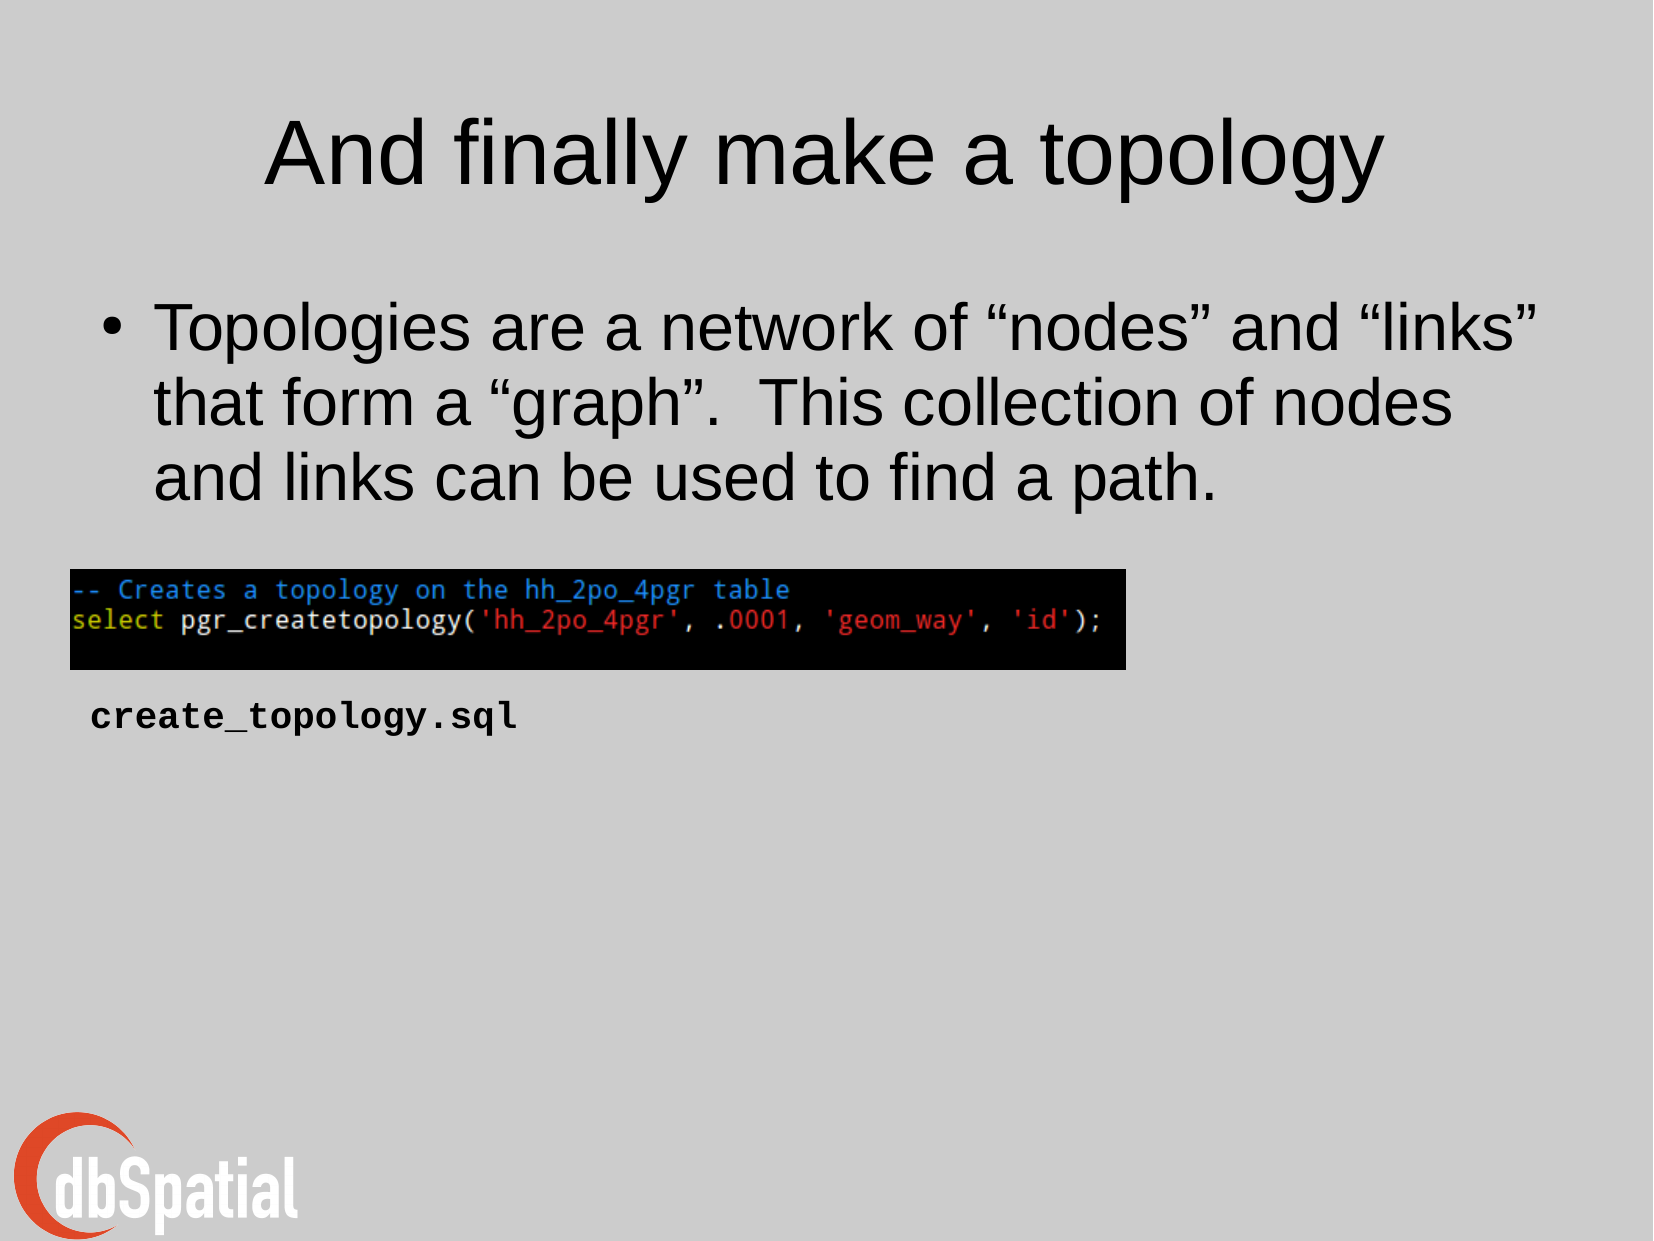

# And finally make a topology
Topologies are a network of “nodes” and “links” that form a “graph”. This collection of nodes and links can be used to find a path.
create_topology.sql